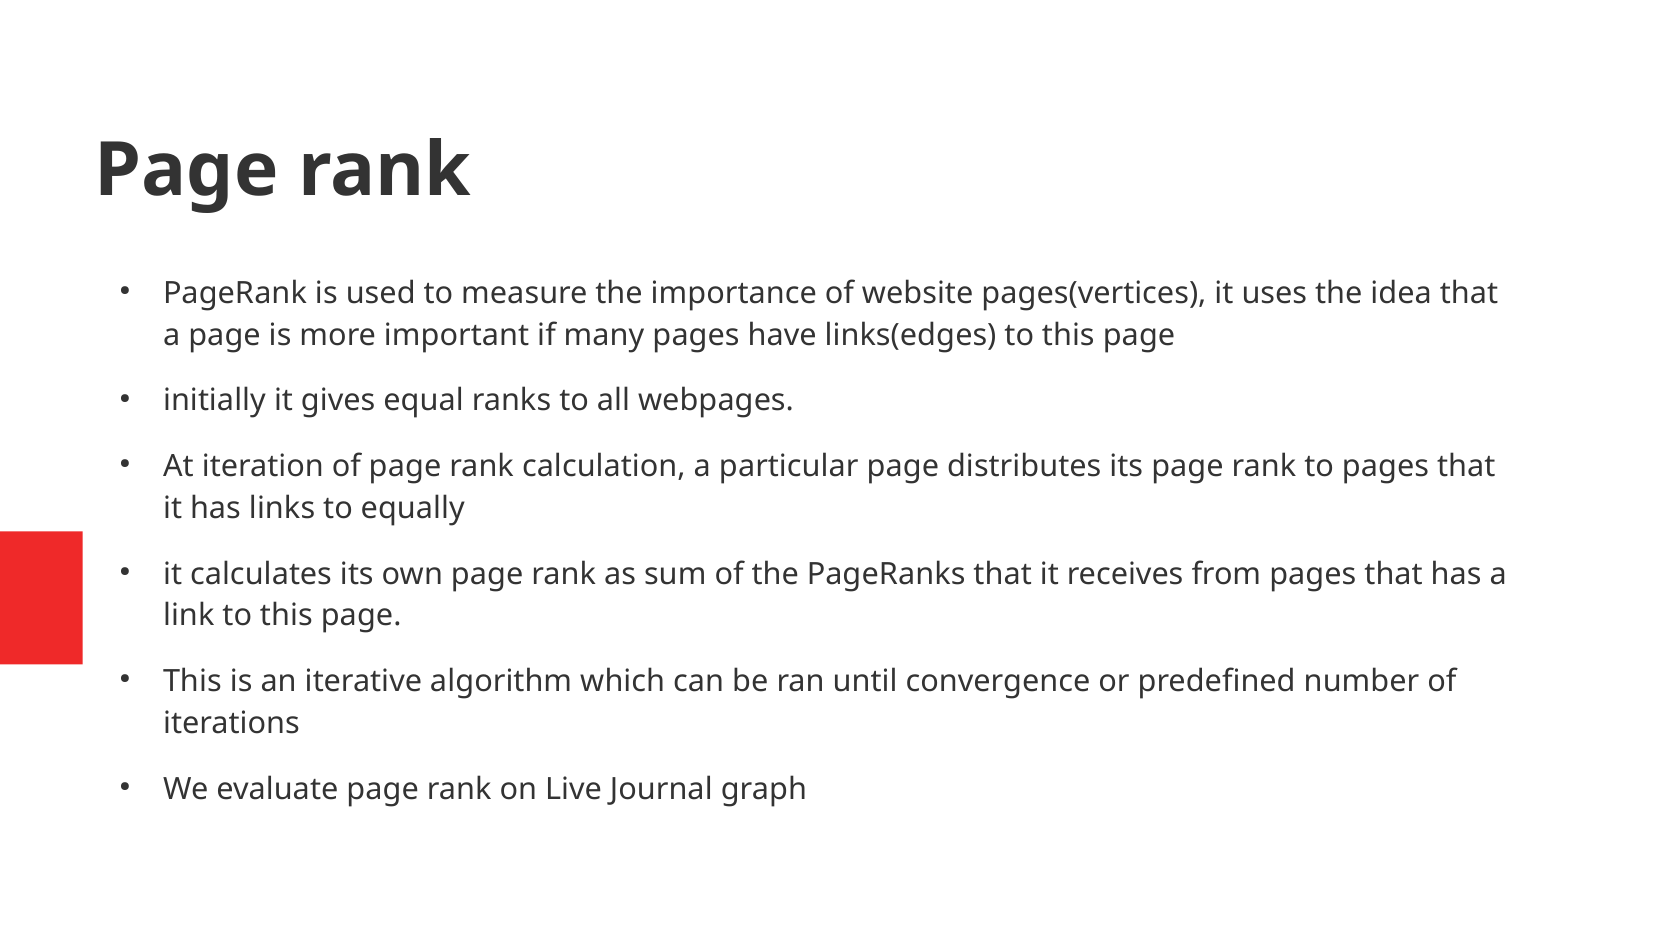

# Page rank
PageRank is used to measure the importance of website pages(vertices), it uses the idea that a page is more important if many pages have links(edges) to this page
initially it gives equal ranks to all webpages.
At iteration of page rank calculation, a particular page distributes its page rank to pages that it has links to equally
it calculates its own page rank as sum of the PageRanks that it receives from pages that has a link to this page.
This is an iterative algorithm which can be ran until convergence or predefined number of iterations
We evaluate page rank on Live Journal graph